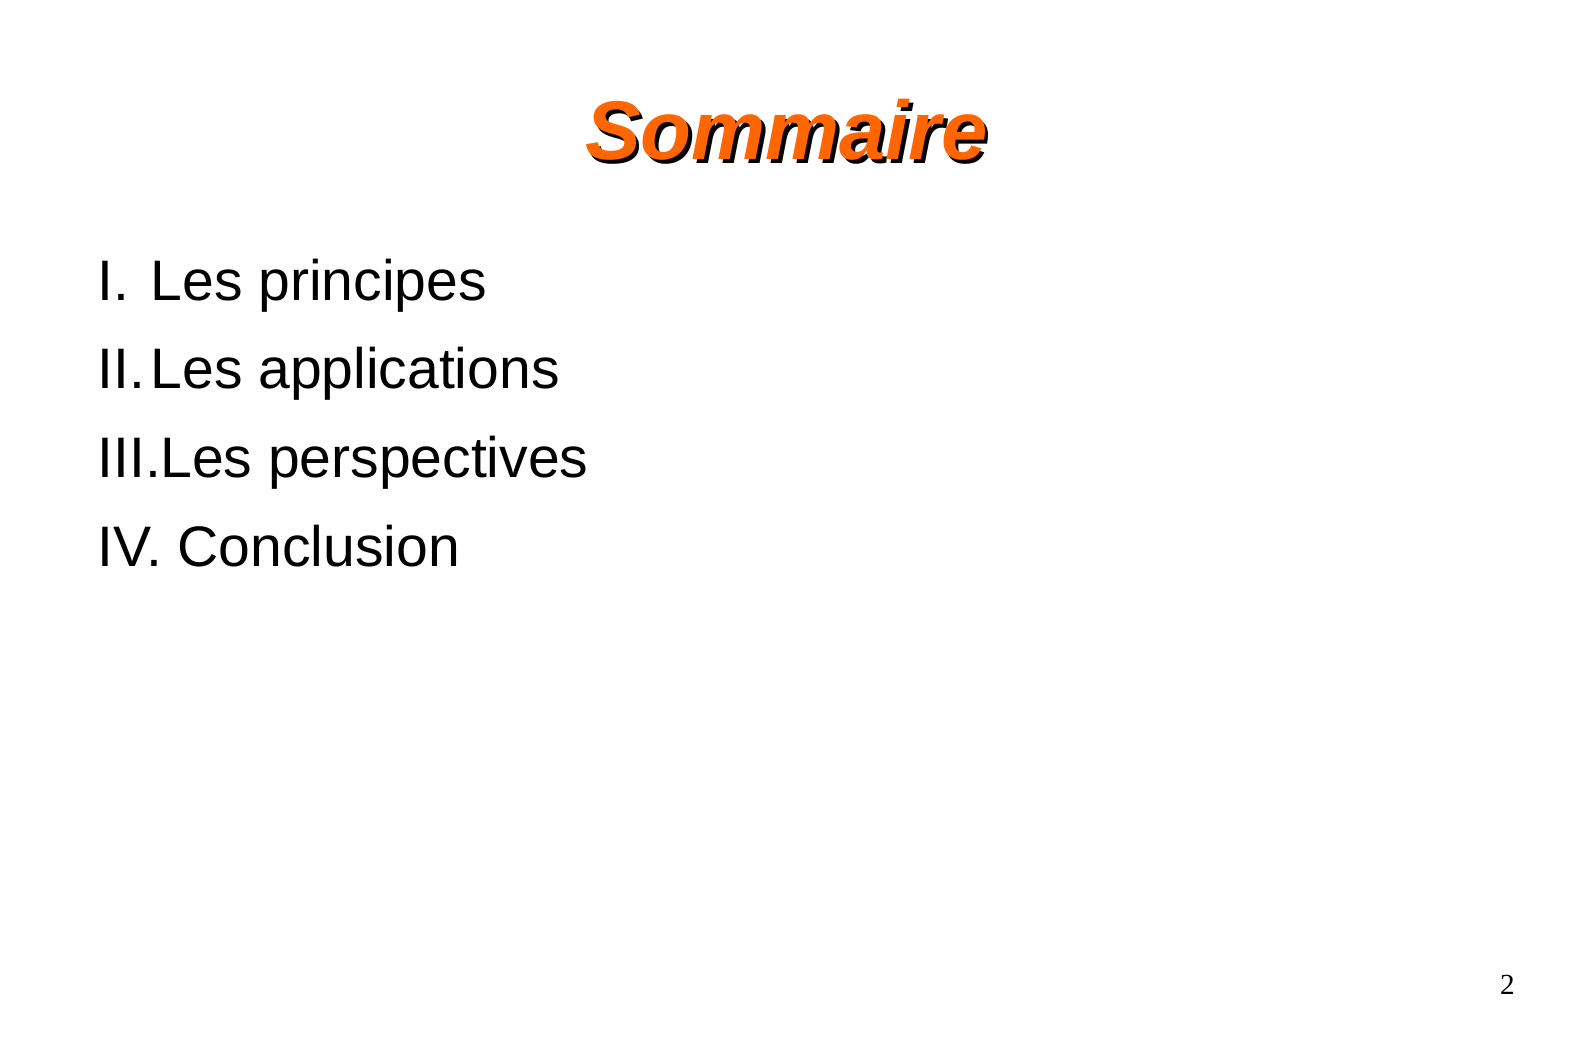

# Sommaire
Les principes
Les applications
Les perspectives
 Conclusion
2